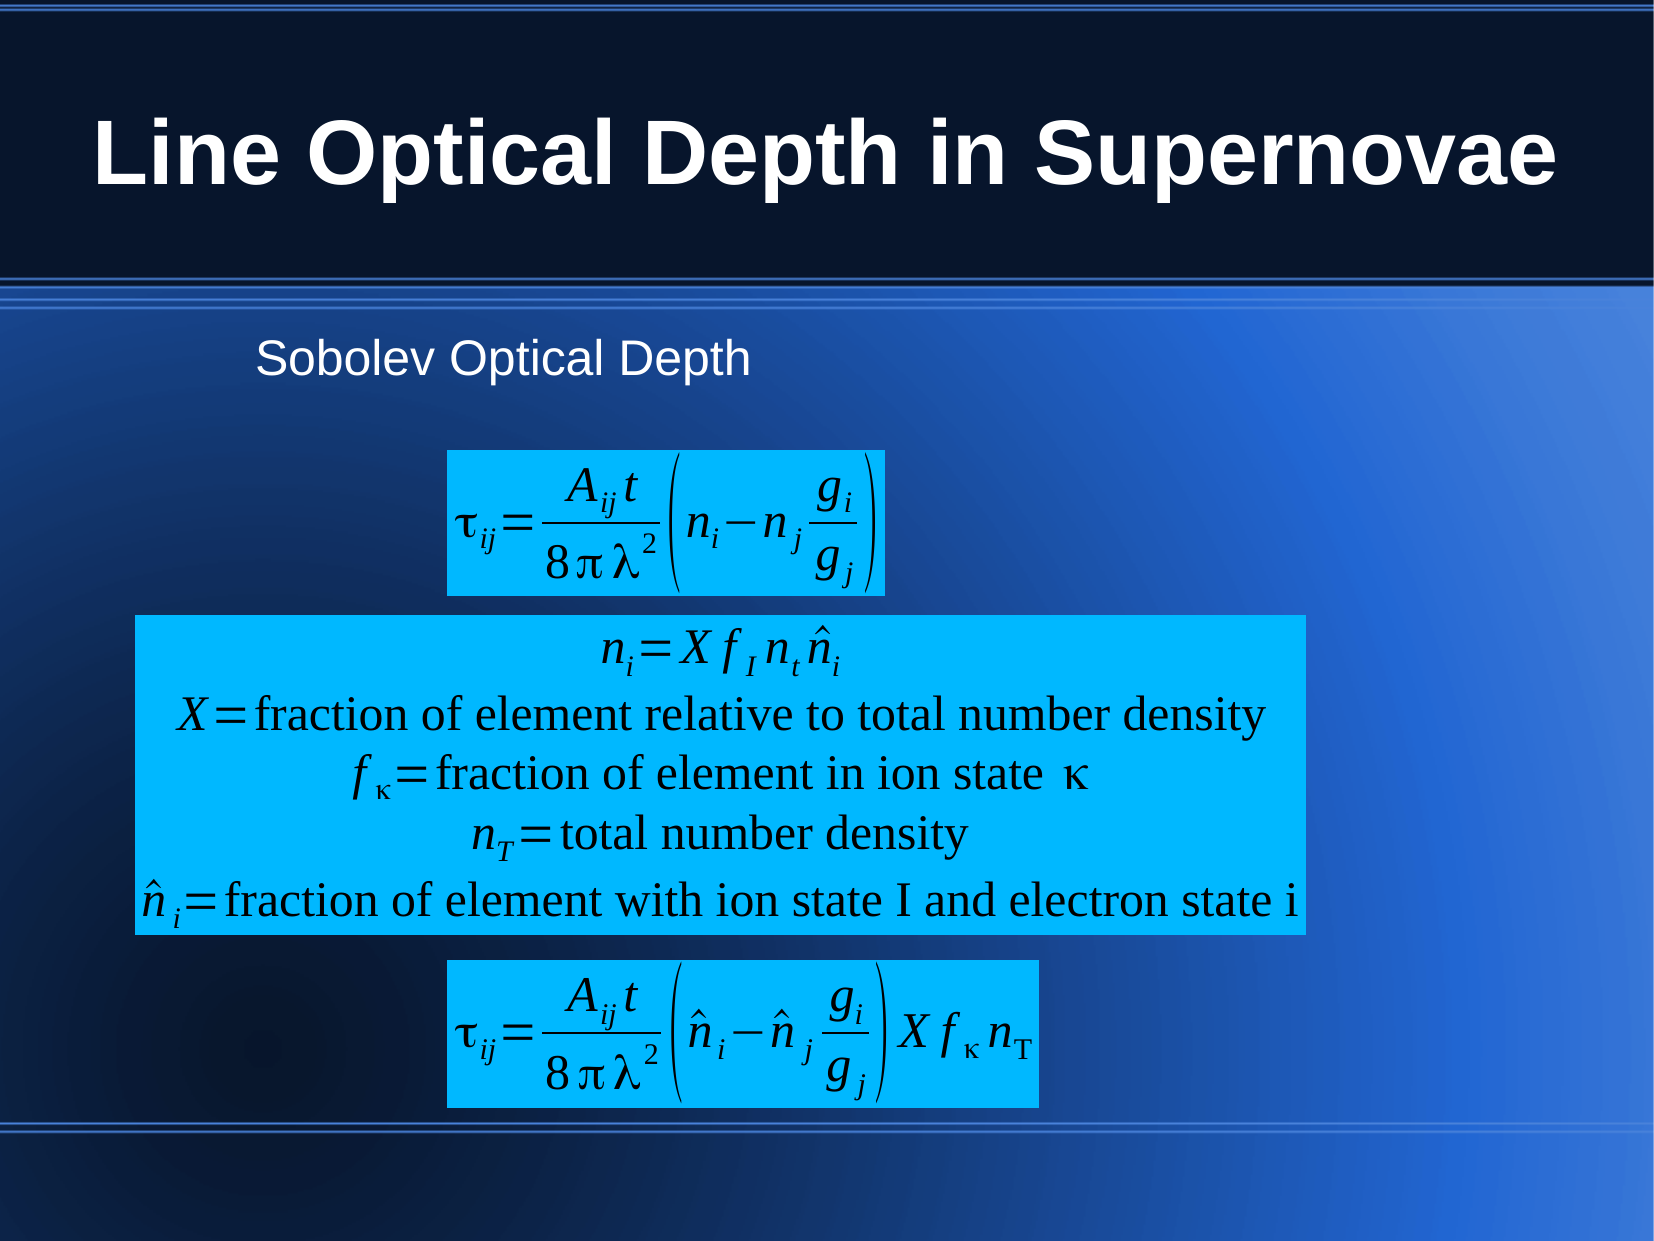

# Line Optical Depth in Supernovae
Sobolev Optical Depth